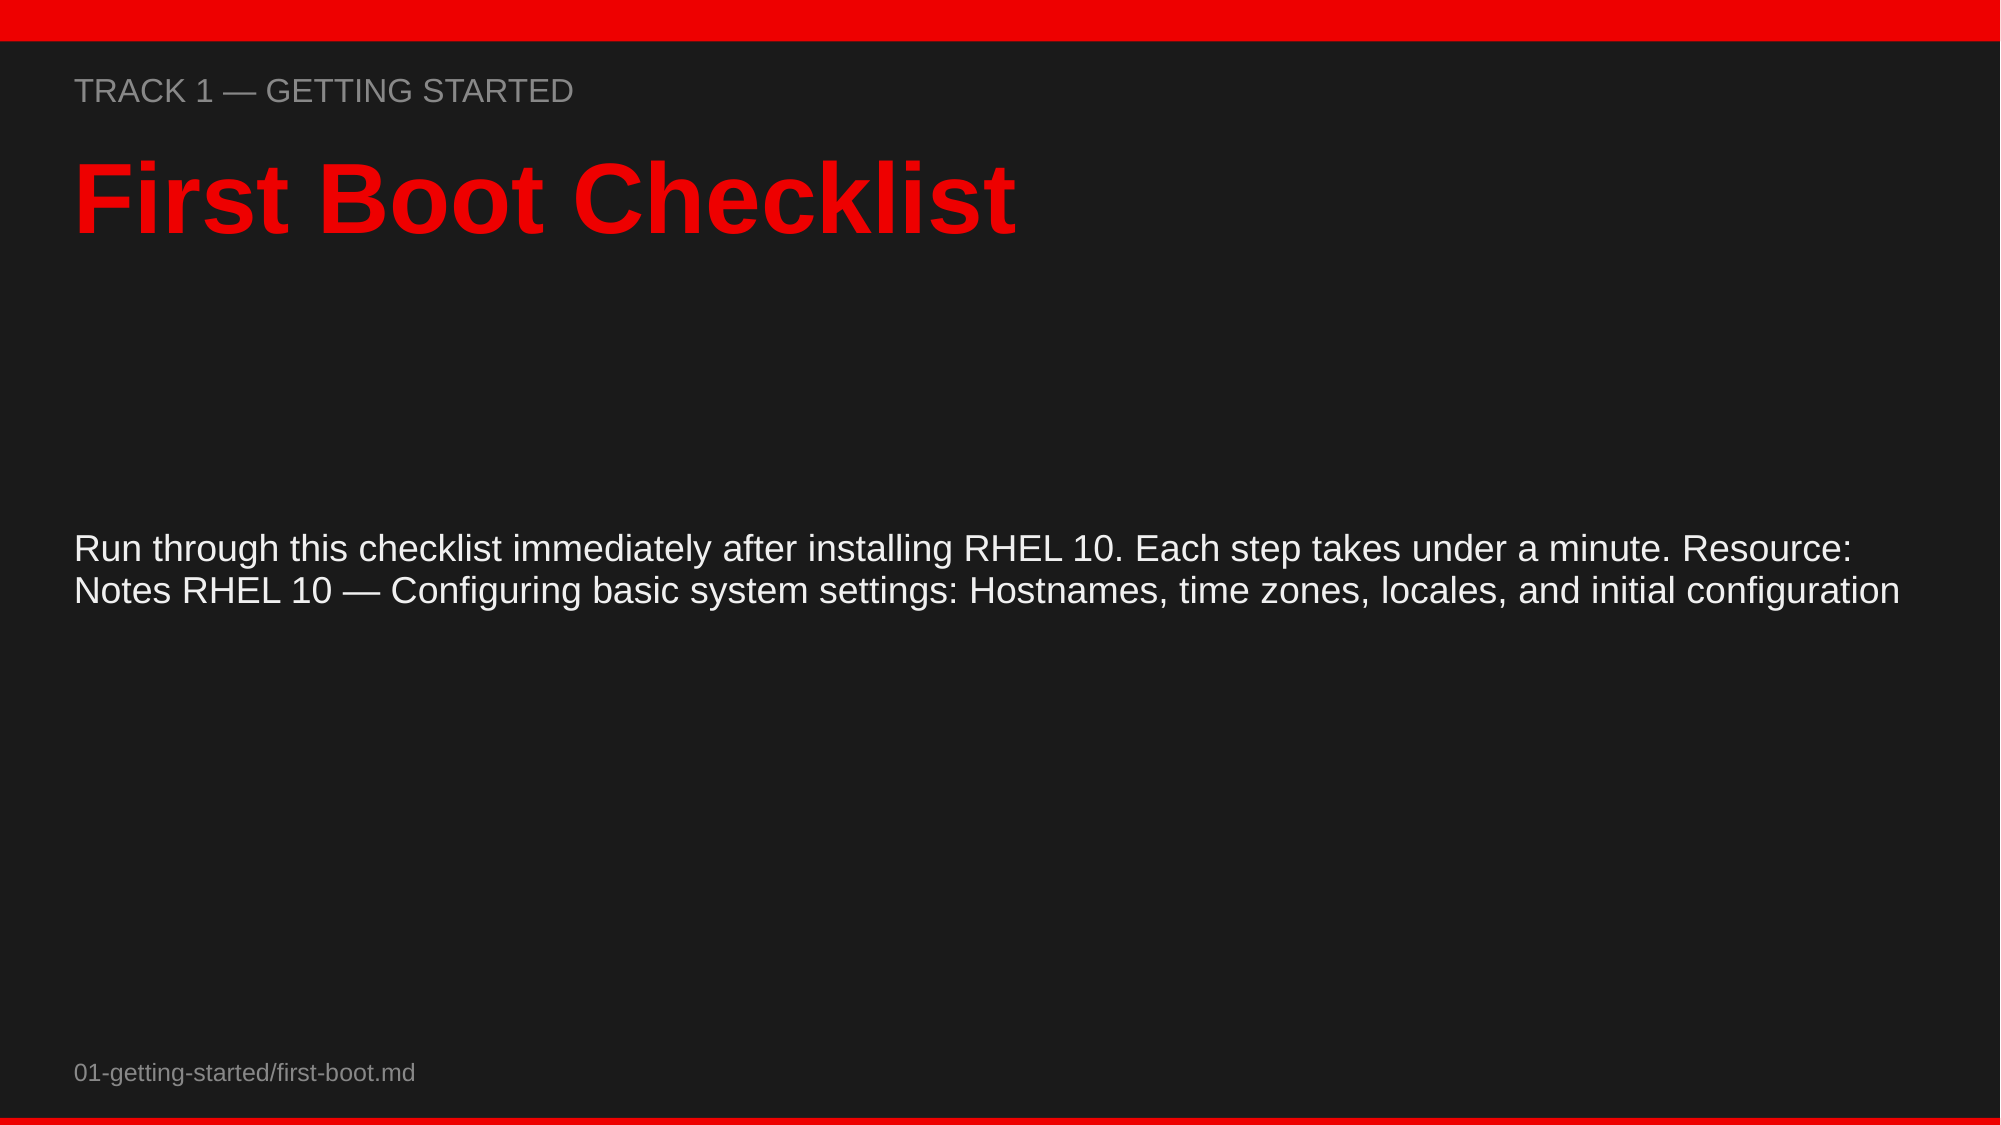

TRACK 1 — GETTING STARTED
First Boot Checklist
Run through this checklist immediately after installing RHEL 10. Each step takes under a minute. Resource: Notes RHEL 10 — Configuring basic system settings: Hostnames, time zones, locales, and initial configuration
01-getting-started/first-boot.md